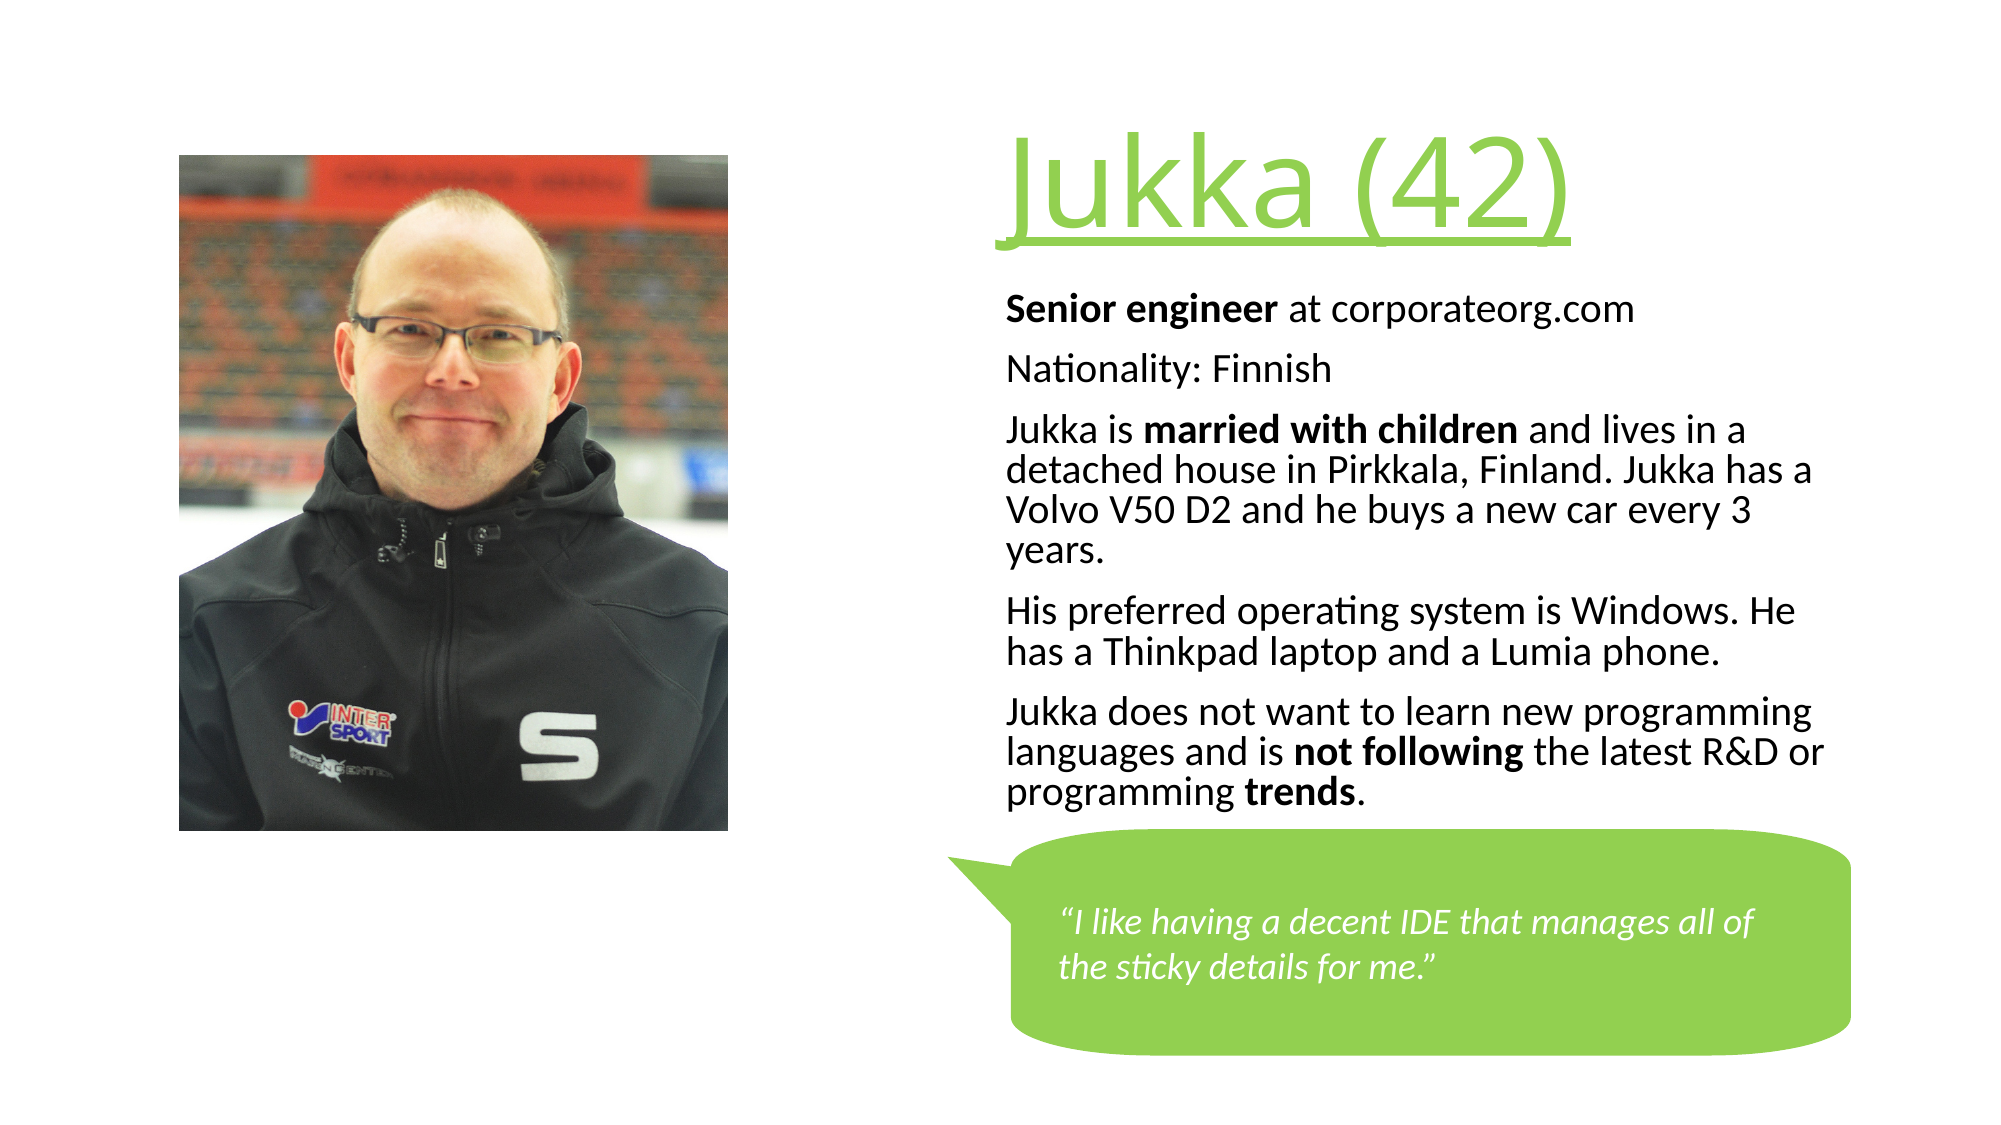

# Jukka (42)
Senior engineer at corporateorg.com
Nationality: Finnish
Jukka is married with children and lives in a detached house in Pirkkala, Finland. Jukka has a Volvo V50 D2 and he buys a new car every 3 years.
His preferred operating system is Windows. He has a Thinkpad laptop and a Lumia phone.
Jukka does not want to learn new programming languages and is not following the latest R&D or programming trends.
“I like having a decent IDE that manages all of the sticky details for me.”